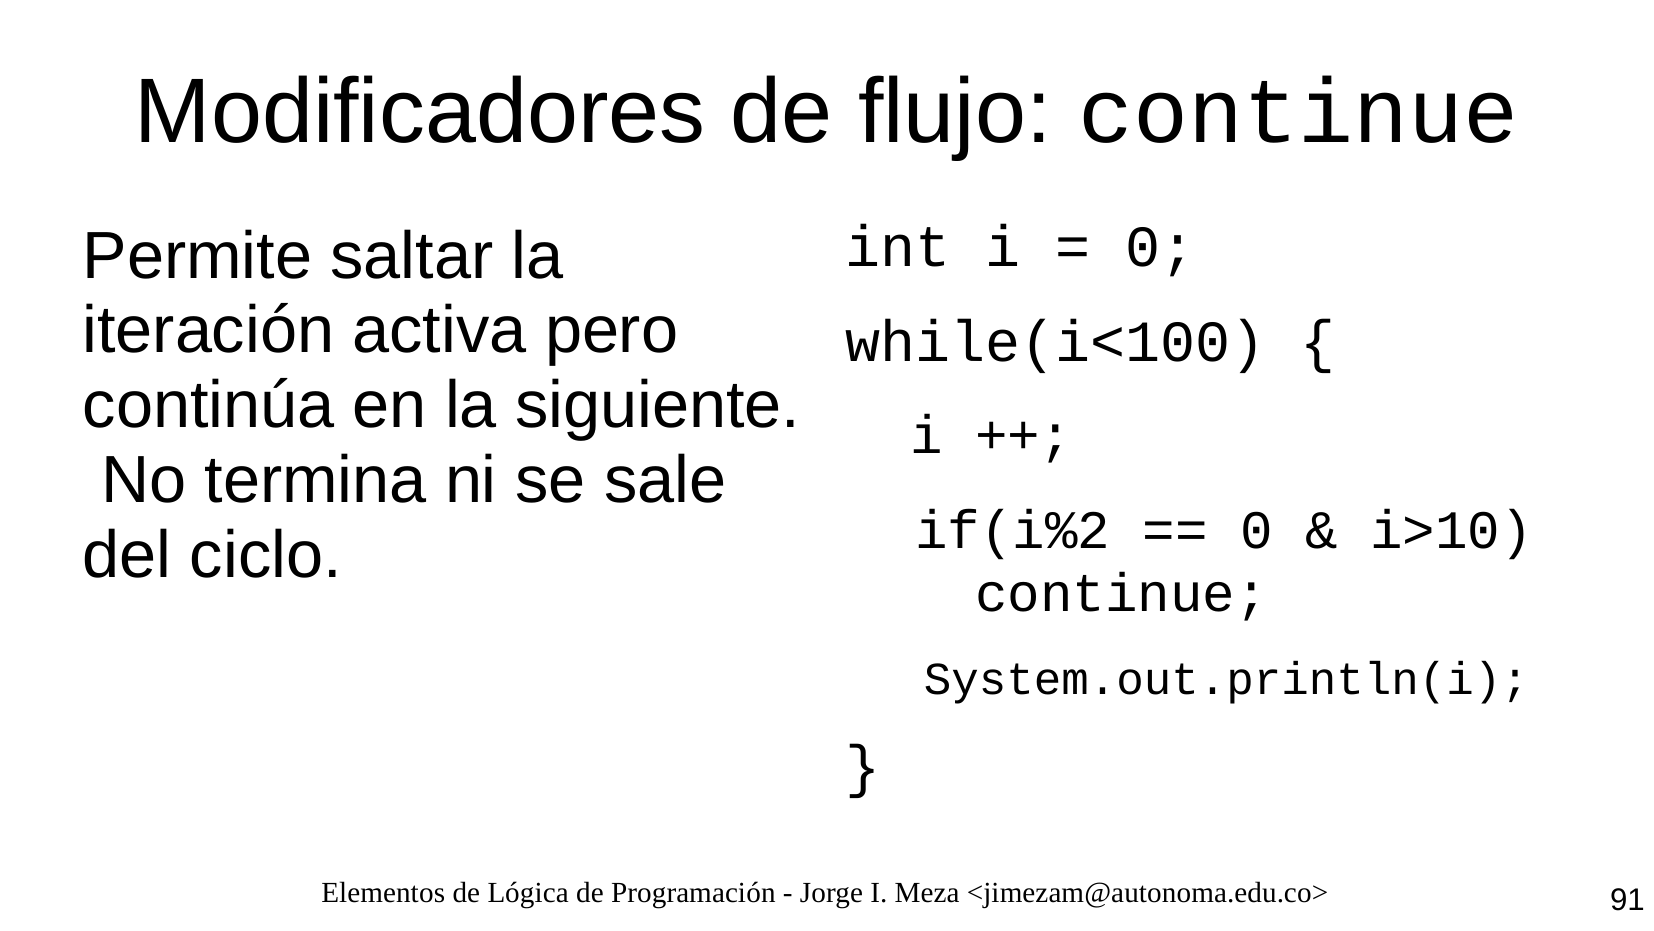

# Modificadores de flujo: continue
Permite saltar la iteración activa pero continúa en la siguiente. No termina ni se sale del ciclo.
int i = 0;
while(i<100) {
 i ++;
 if(i%2 == 0 & i>10)
 continue;
 System.out.println(i);
}
Elementos de Lógica de Programación - Jorge I. Meza <jimezam@autonoma.edu.co>